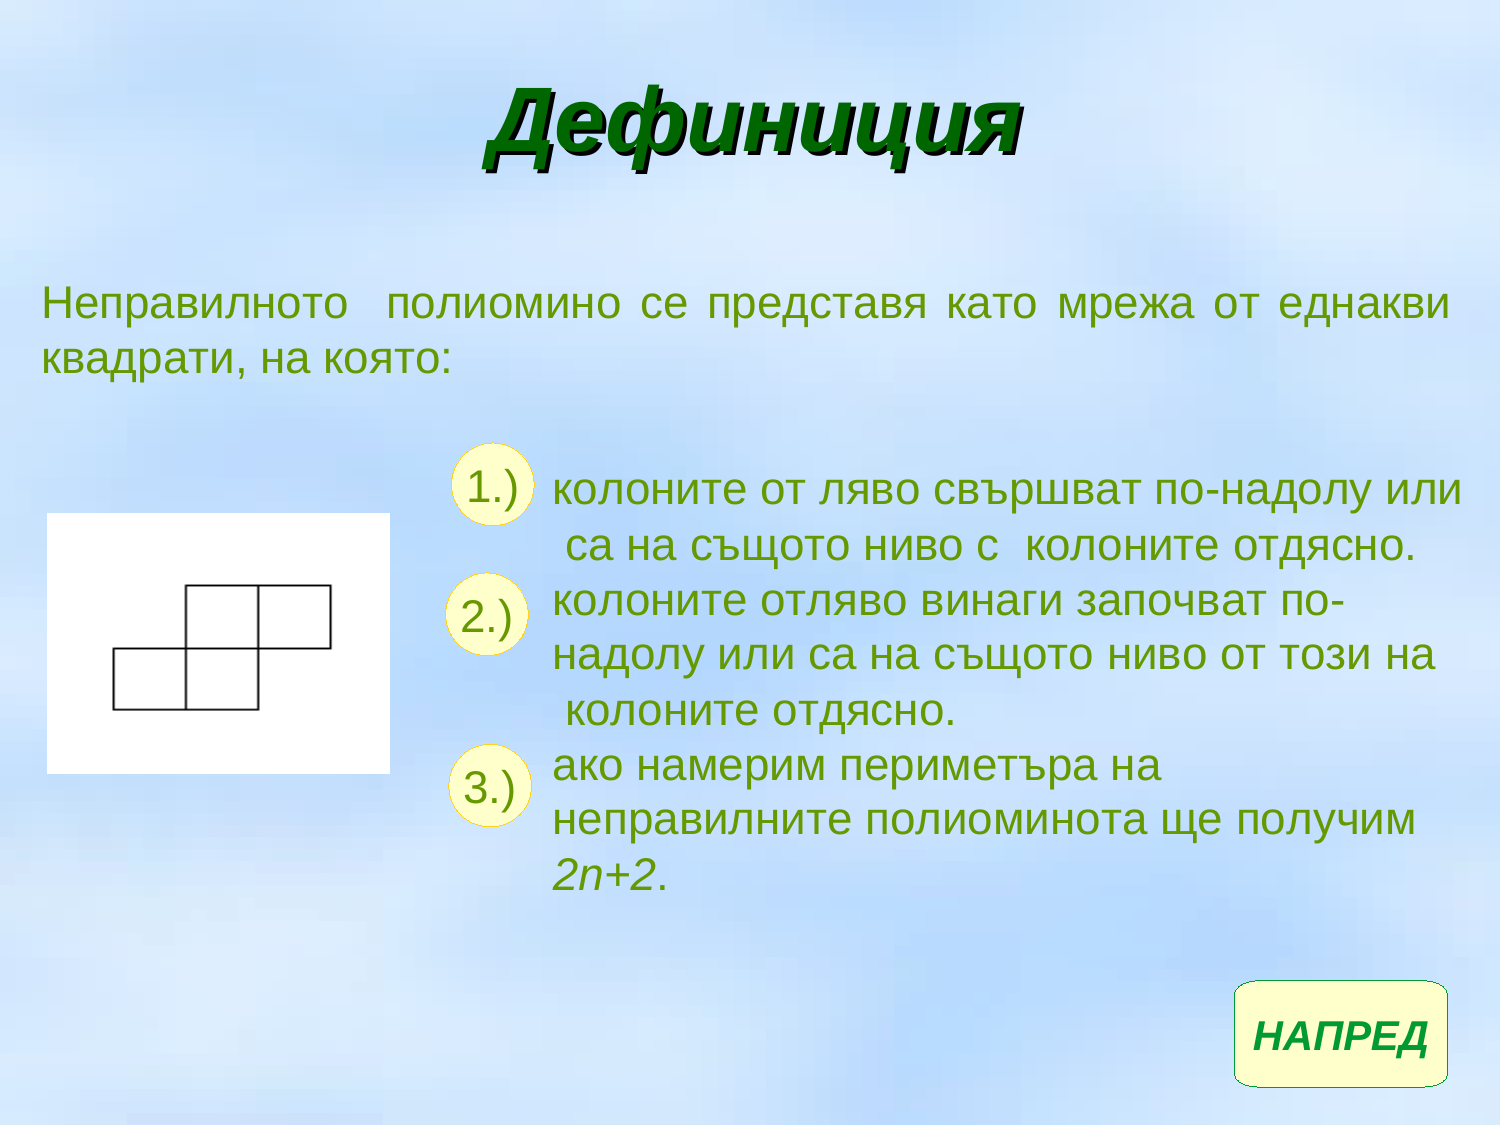

Дефиниция
#
Неправилното полиомино се представя като мрежа от еднакви квадрати, на която:
 колоните от ляво свършват по-надолу или са на същото ниво с колоните отдясно.
 колоните отляво винаги започват по- надолу или са на същото ниво от този на колоните отдясно.
 ако намерим периметъра на неправилните полиоминота ще получим 2n+2.
1.)
2.)
3.)
НАПРЕД